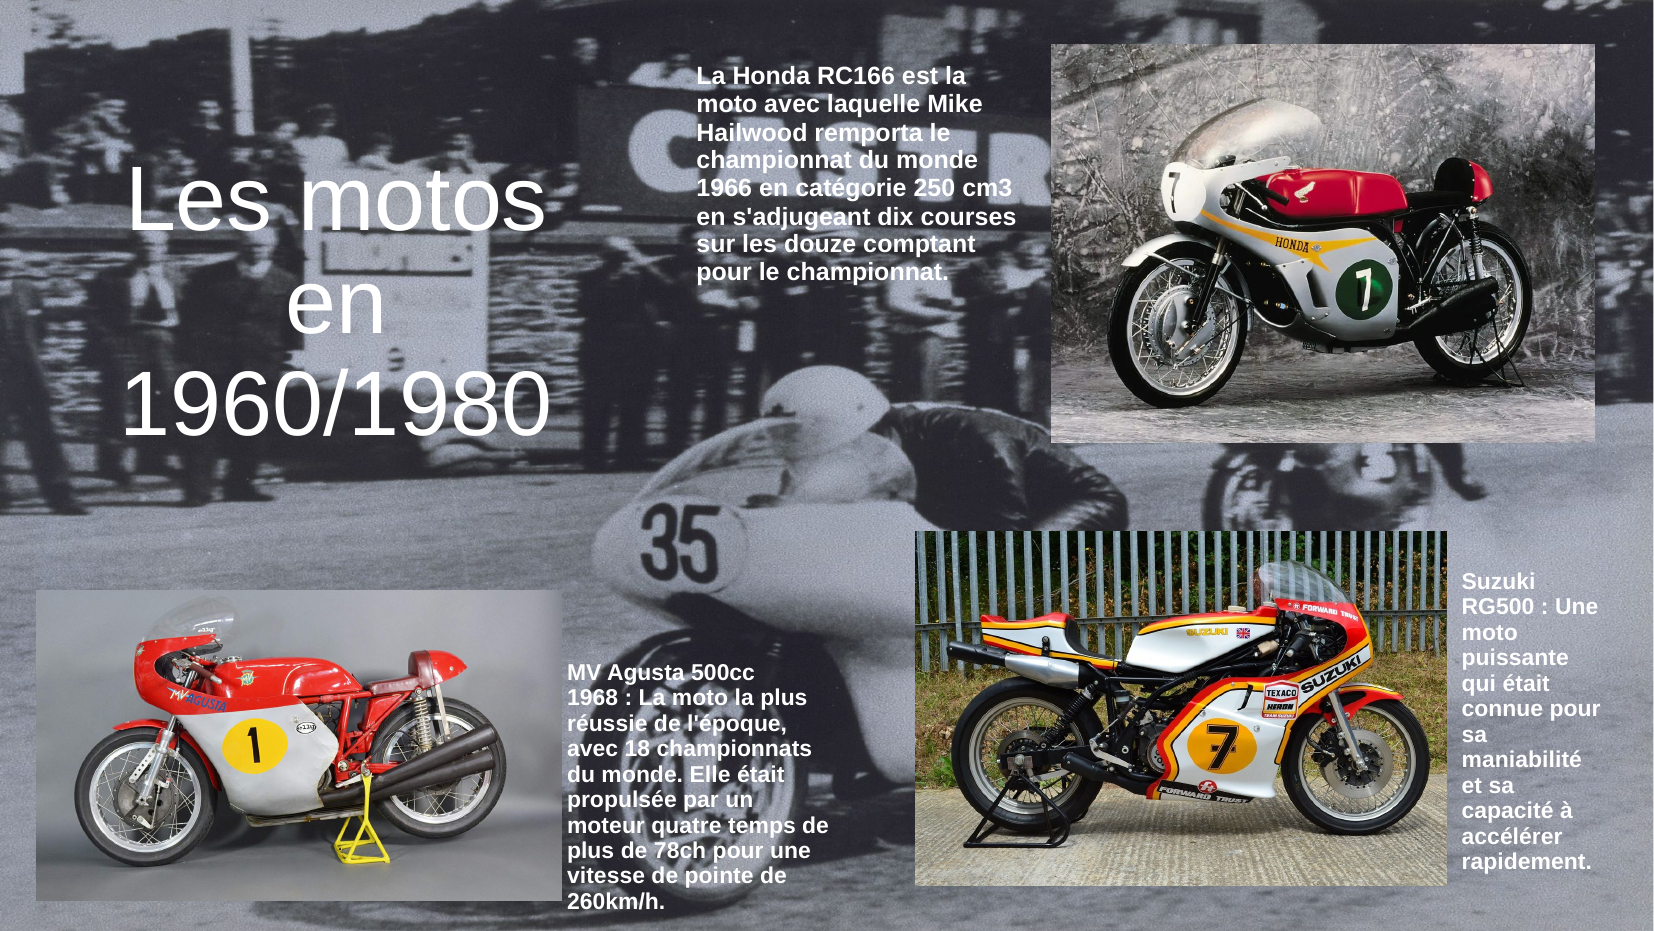

La Honda RC166 est la moto avec laquelle Mike Hailwood remporta le championnat du monde 1966 en catégorie 250 cm3 en s'adjugeant dix courses sur les douze comptant pour le championnat.
# Les motos en 1960/1980
Suzuki RG500 : Une moto puissante qui était connue pour sa maniabilité et sa capacité à accélérer rapidement.
MV Agusta 500cc 1968 : La moto la plus réussie de l'époque, avec 18 championnats du monde. Elle était propulsée par un moteur quatre temps de plus de 78ch pour une vitesse de pointe de 260km/h.